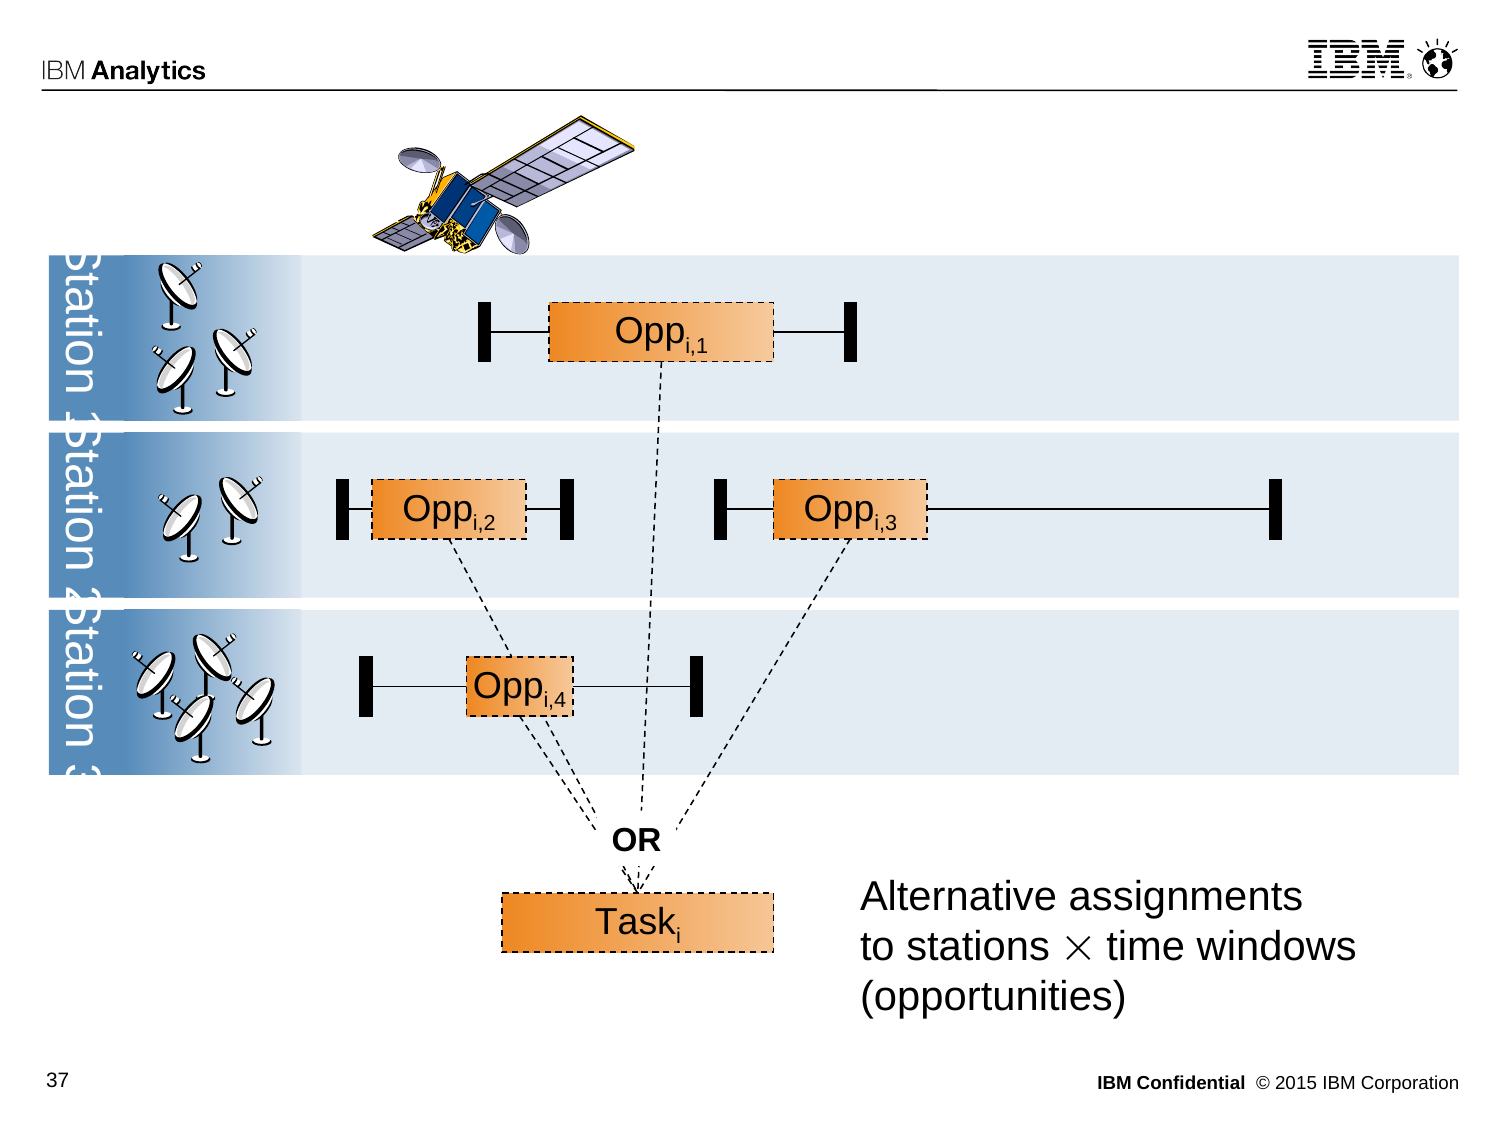

Station 1
Station 2
Station 3
Oppi,1
Oppi,2
Oppi,3
Oppi,4
OR
Alternative assignments
to stations  time windows
(opportunities)
Taski